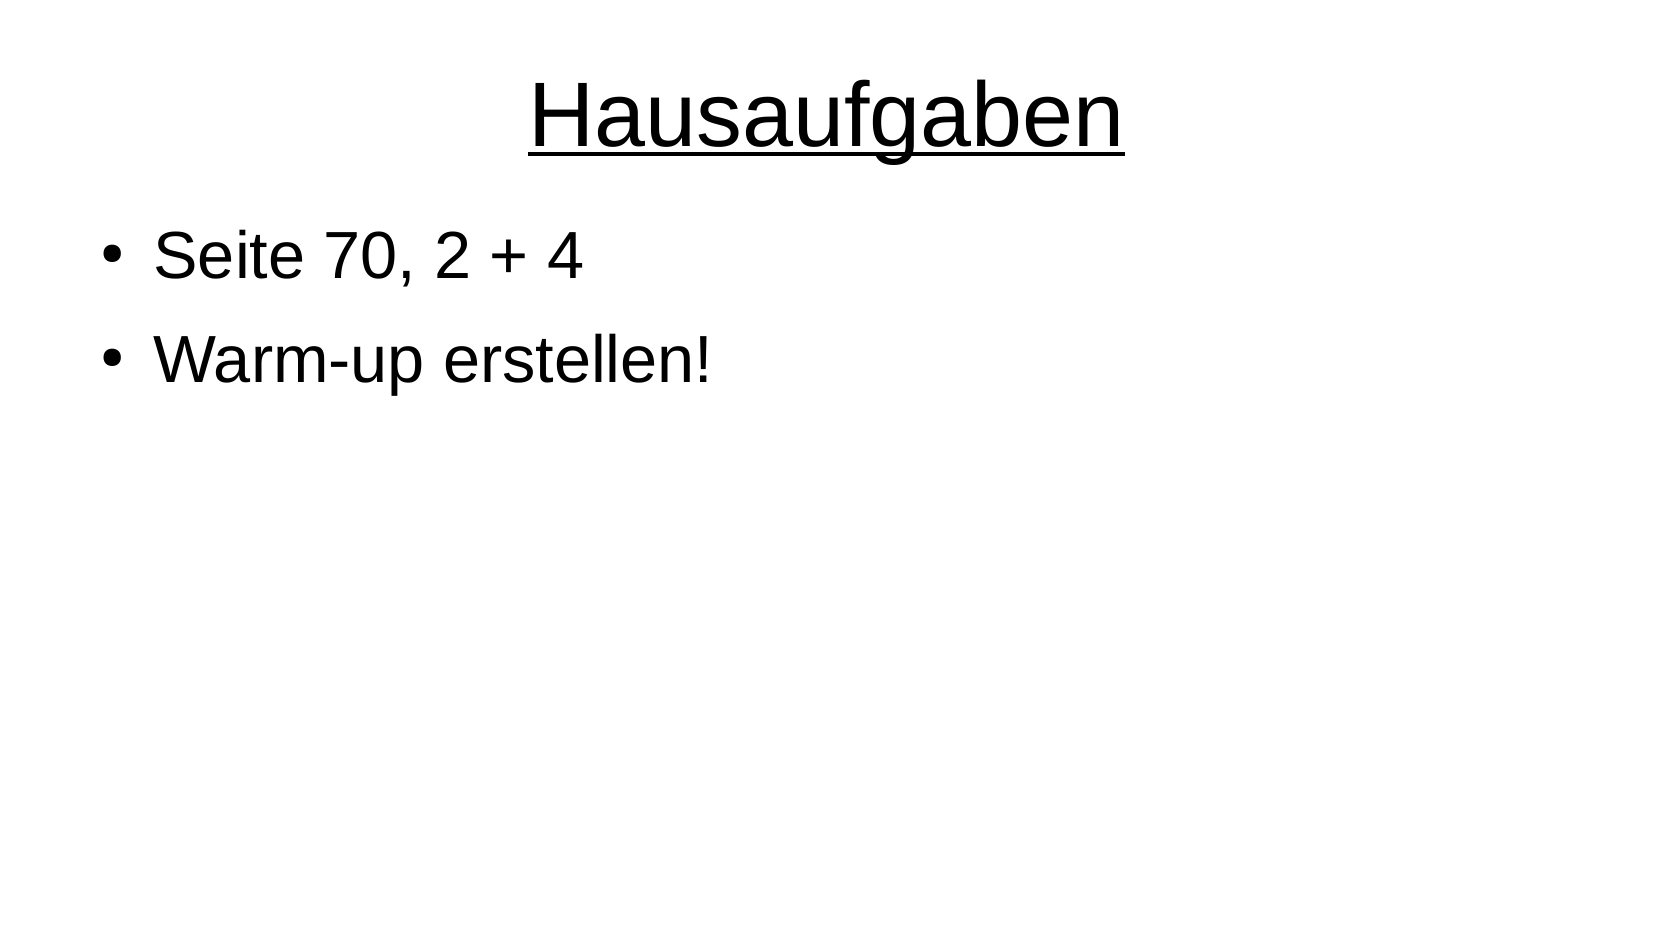

# Hausaufgaben
Seite 70, 2 + 4
Warm-up erstellen!